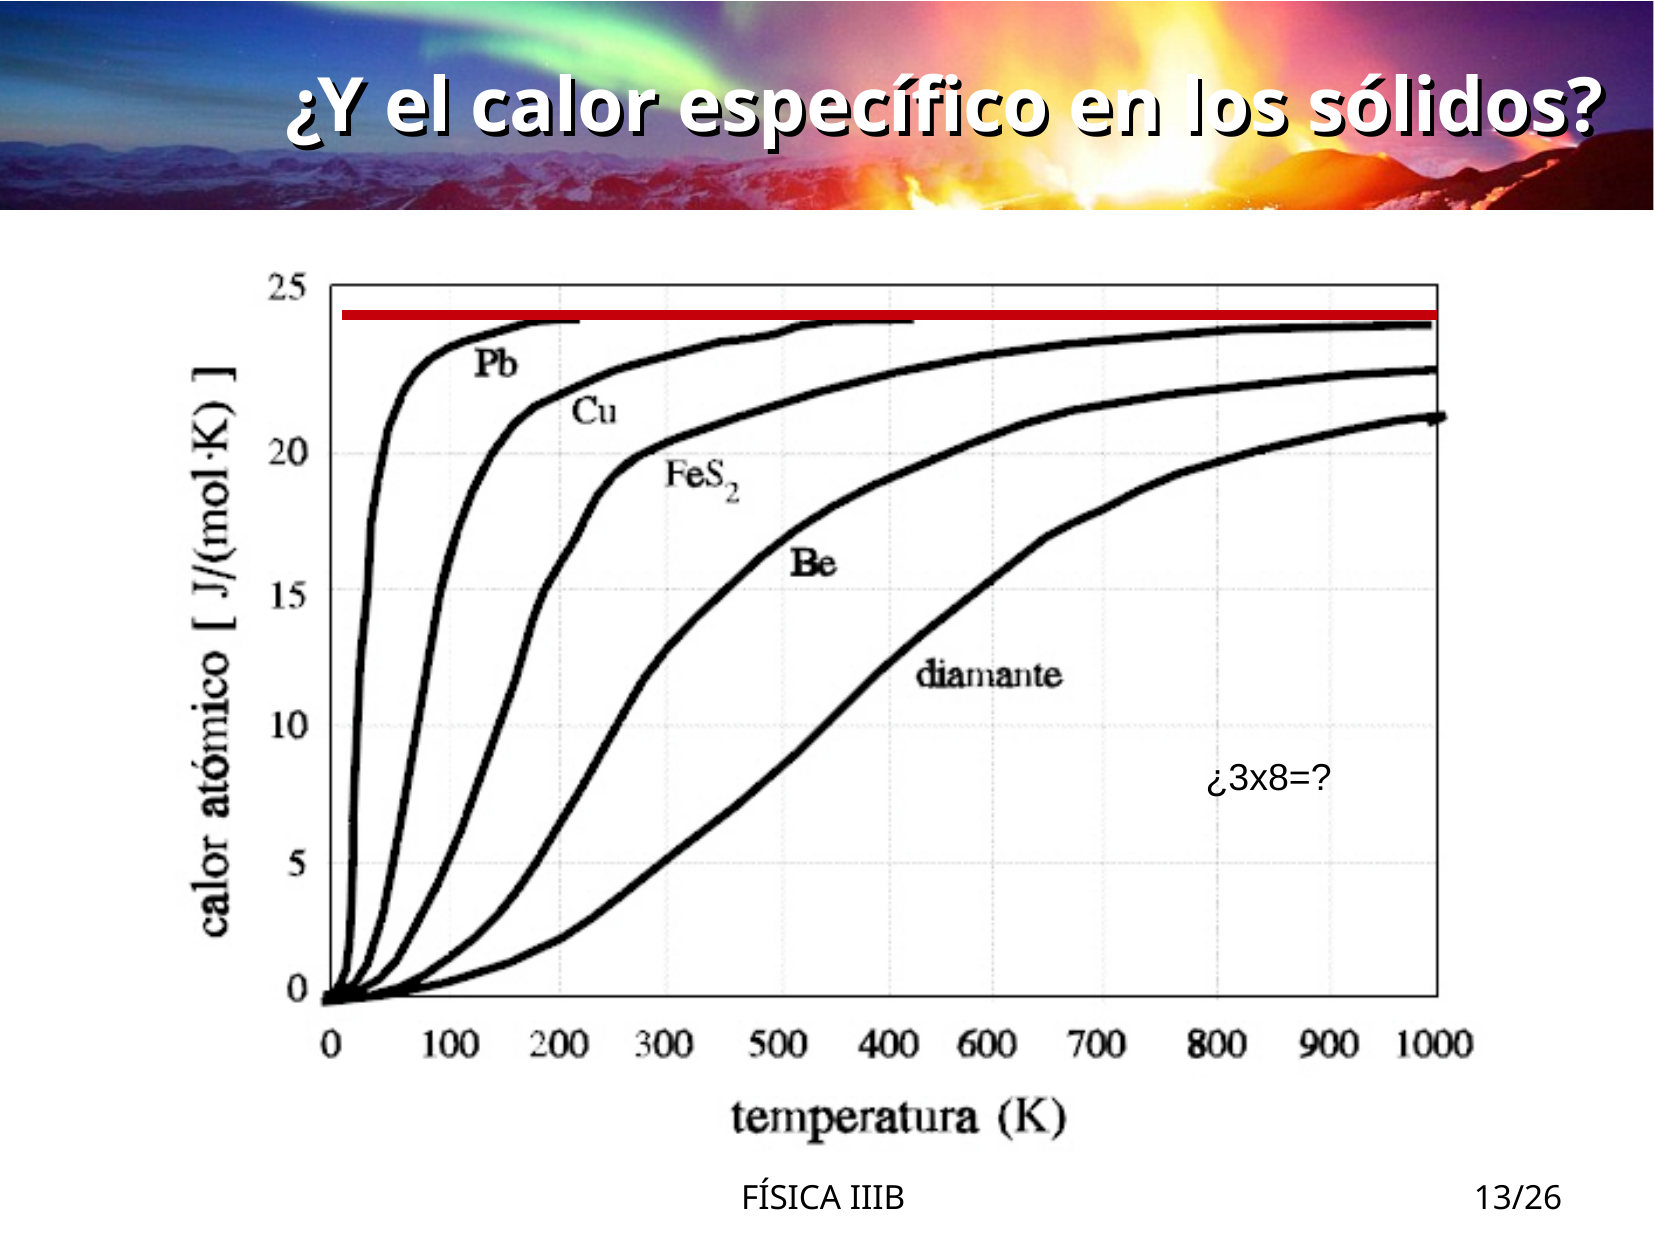

# ¿Y el calor específico en los sólidos?
¿3x8=?
FÍSICA IIIB
13